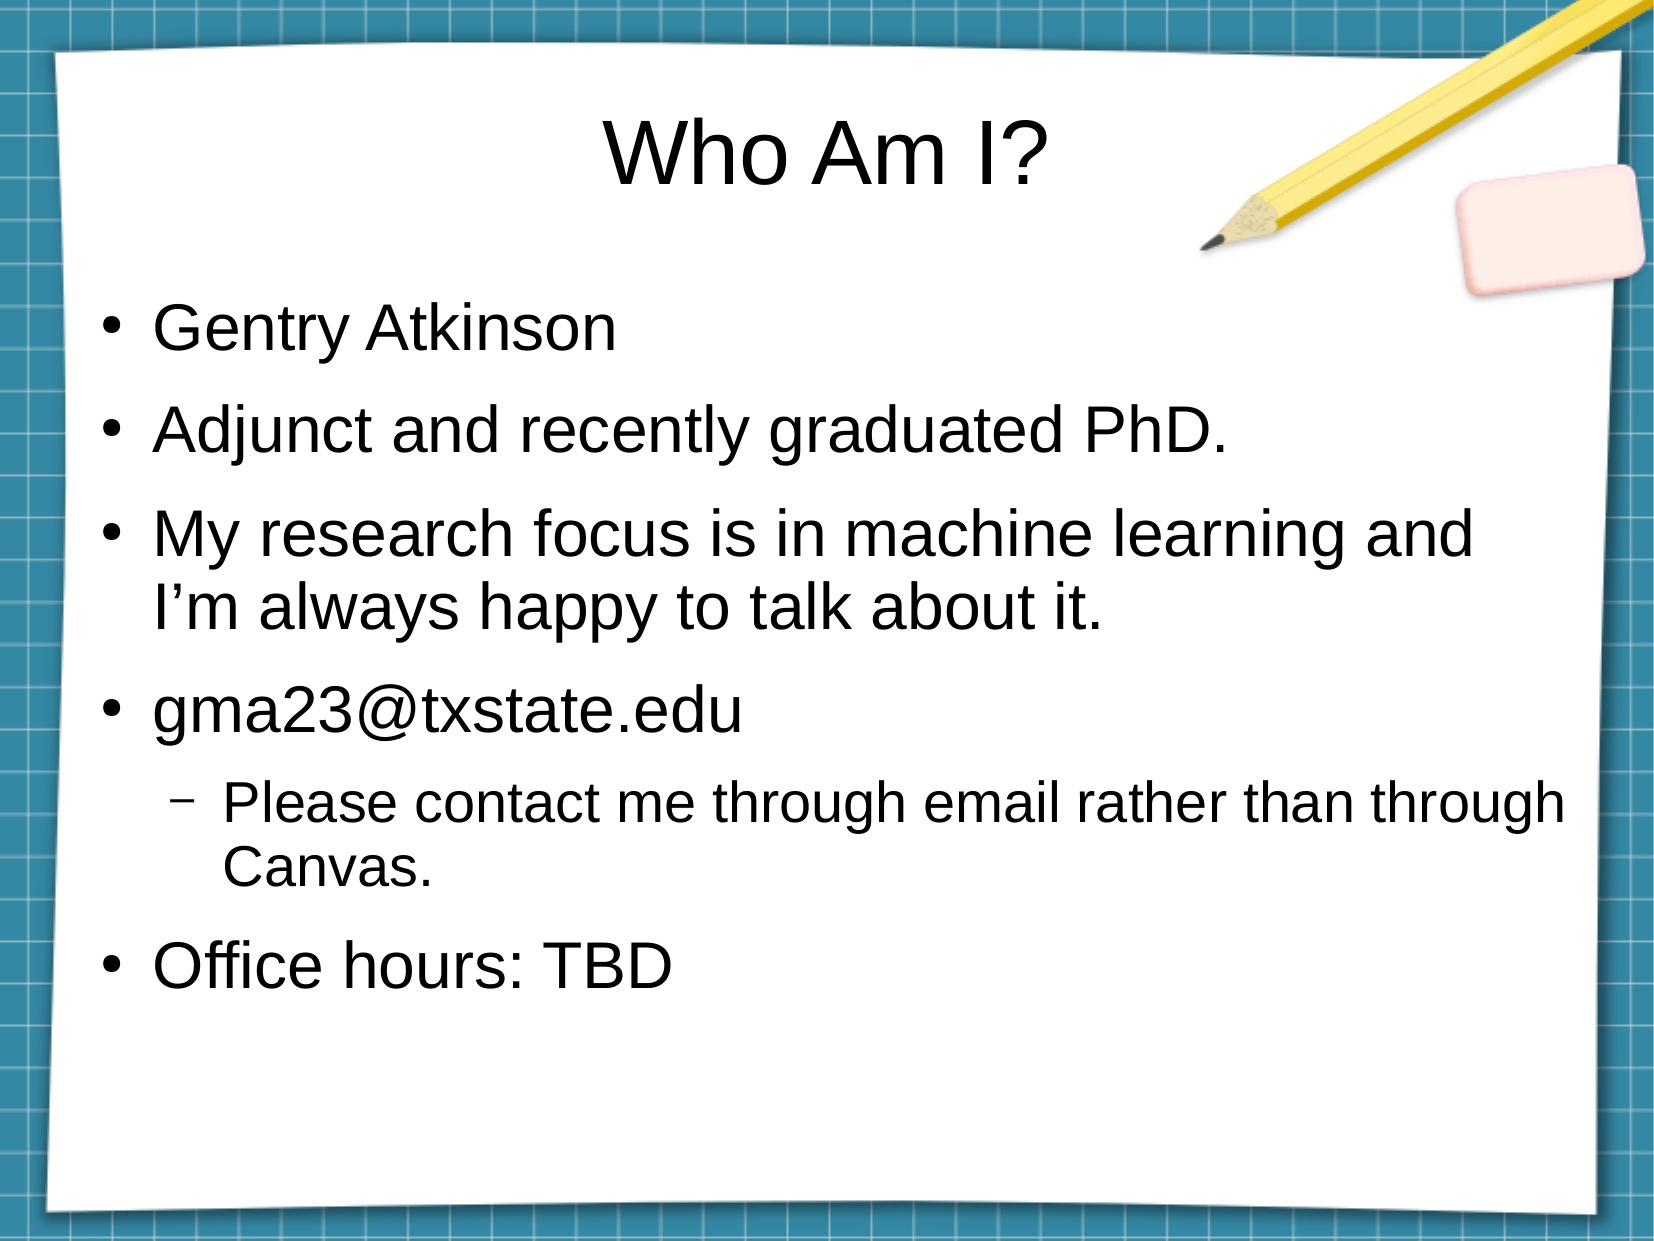

# Who Am I?
Gentry Atkinson
Adjunct and recently graduated PhD.
My research focus is in machine learning and I’m always happy to talk about it.
gma23@txstate.edu
Please contact me through email rather than through Canvas.
Office hours: TBD